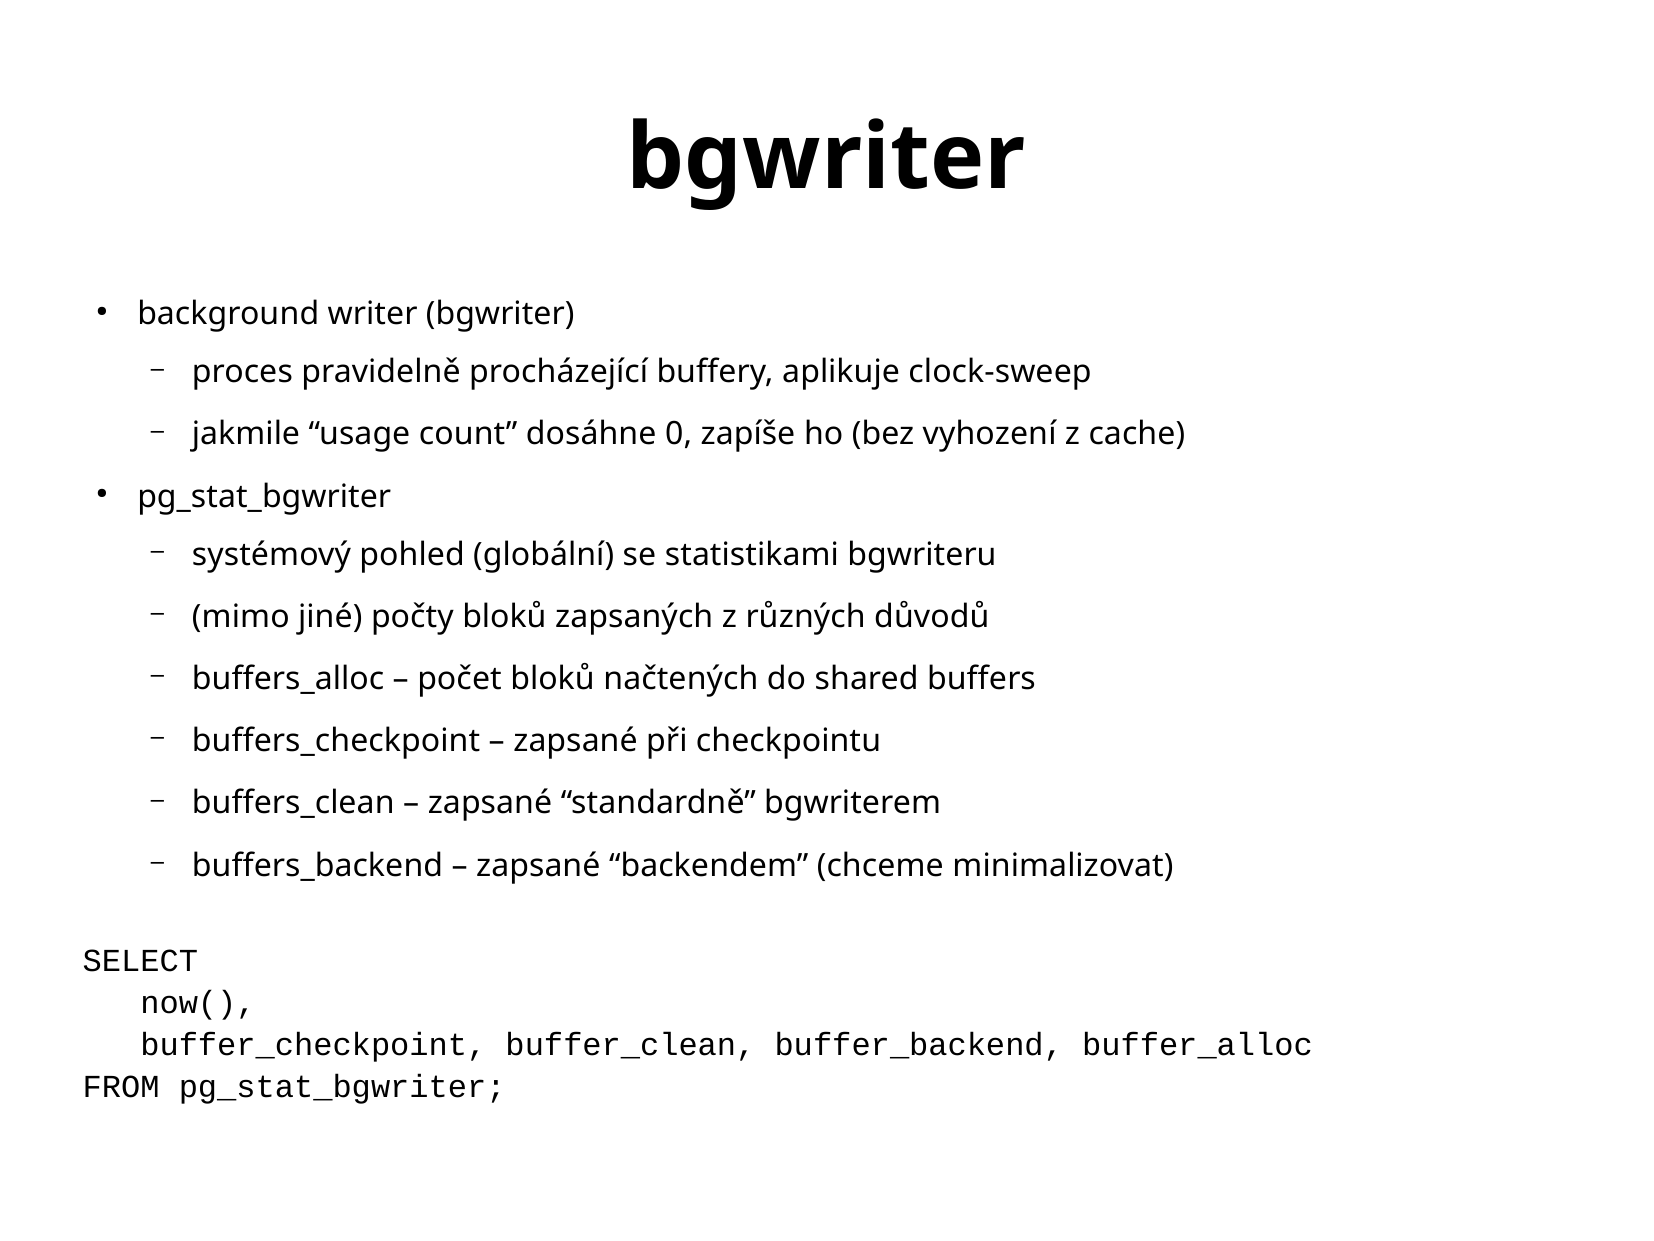

# bgwriter
background writer (bgwriter)
proces pravidelně procházející buffery, aplikuje clock-sweep
jakmile “usage count” dosáhne 0, zapíše ho (bez vyhození z cache)
pg_stat_bgwriter
systémový pohled (globální) se statistikami bgwriteru
(mimo jiné) počty bloků zapsaných z různých důvodů
buffers_alloc – počet bloků načtených do shared buffers
buffers_checkpoint – zapsané při checkpointu
buffers_clean – zapsané “standardně” bgwriterem
buffers_backend – zapsané “backendem” (chceme minimalizovat)
SELECT
 now(),
 buffer_checkpoint, buffer_clean, buffer_backend, buffer_alloc
FROM pg_stat_bgwriter;